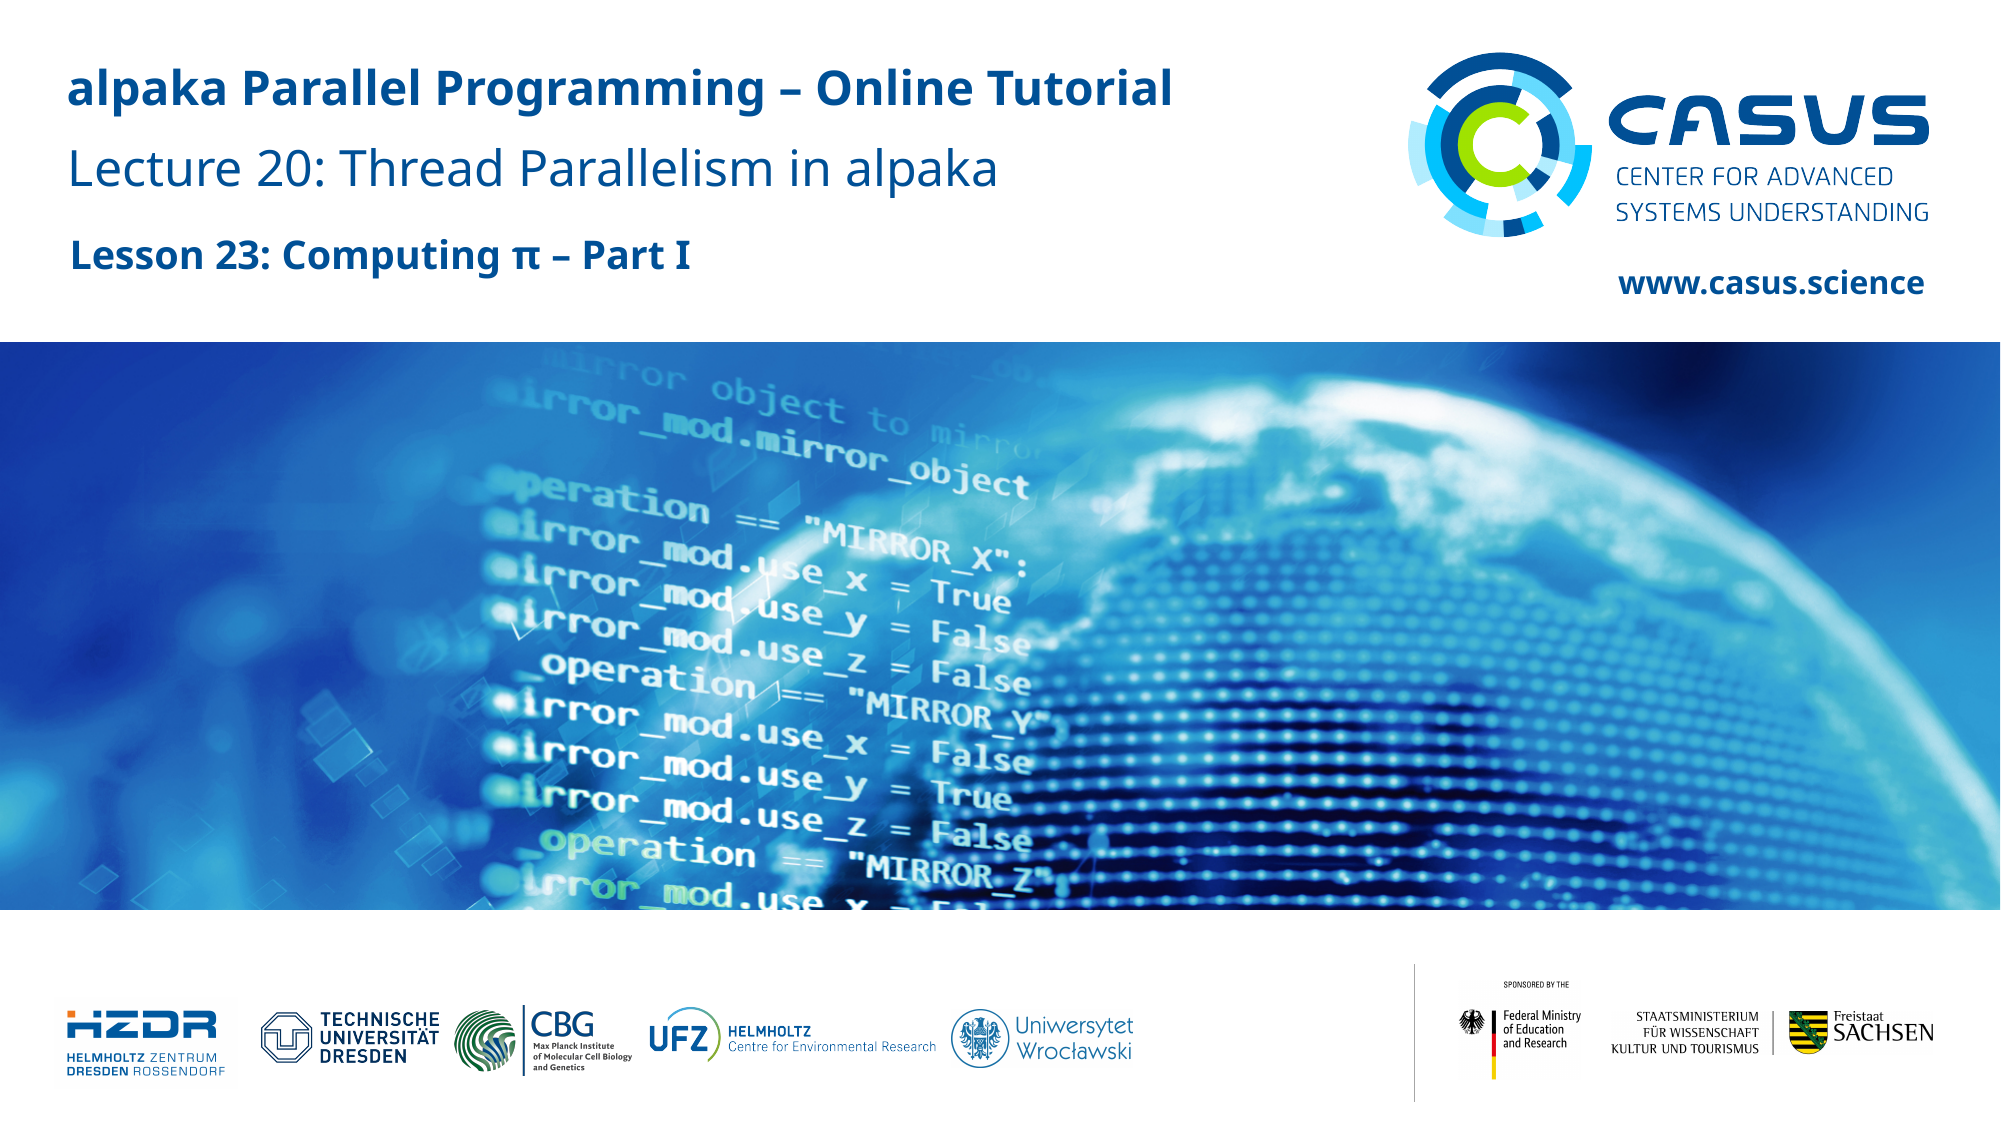

# alpaka Parallel Programming – Online Tutorial
Lecture 20: Thread Parallelism in alpaka
Lesson 23: Computing π – Part I